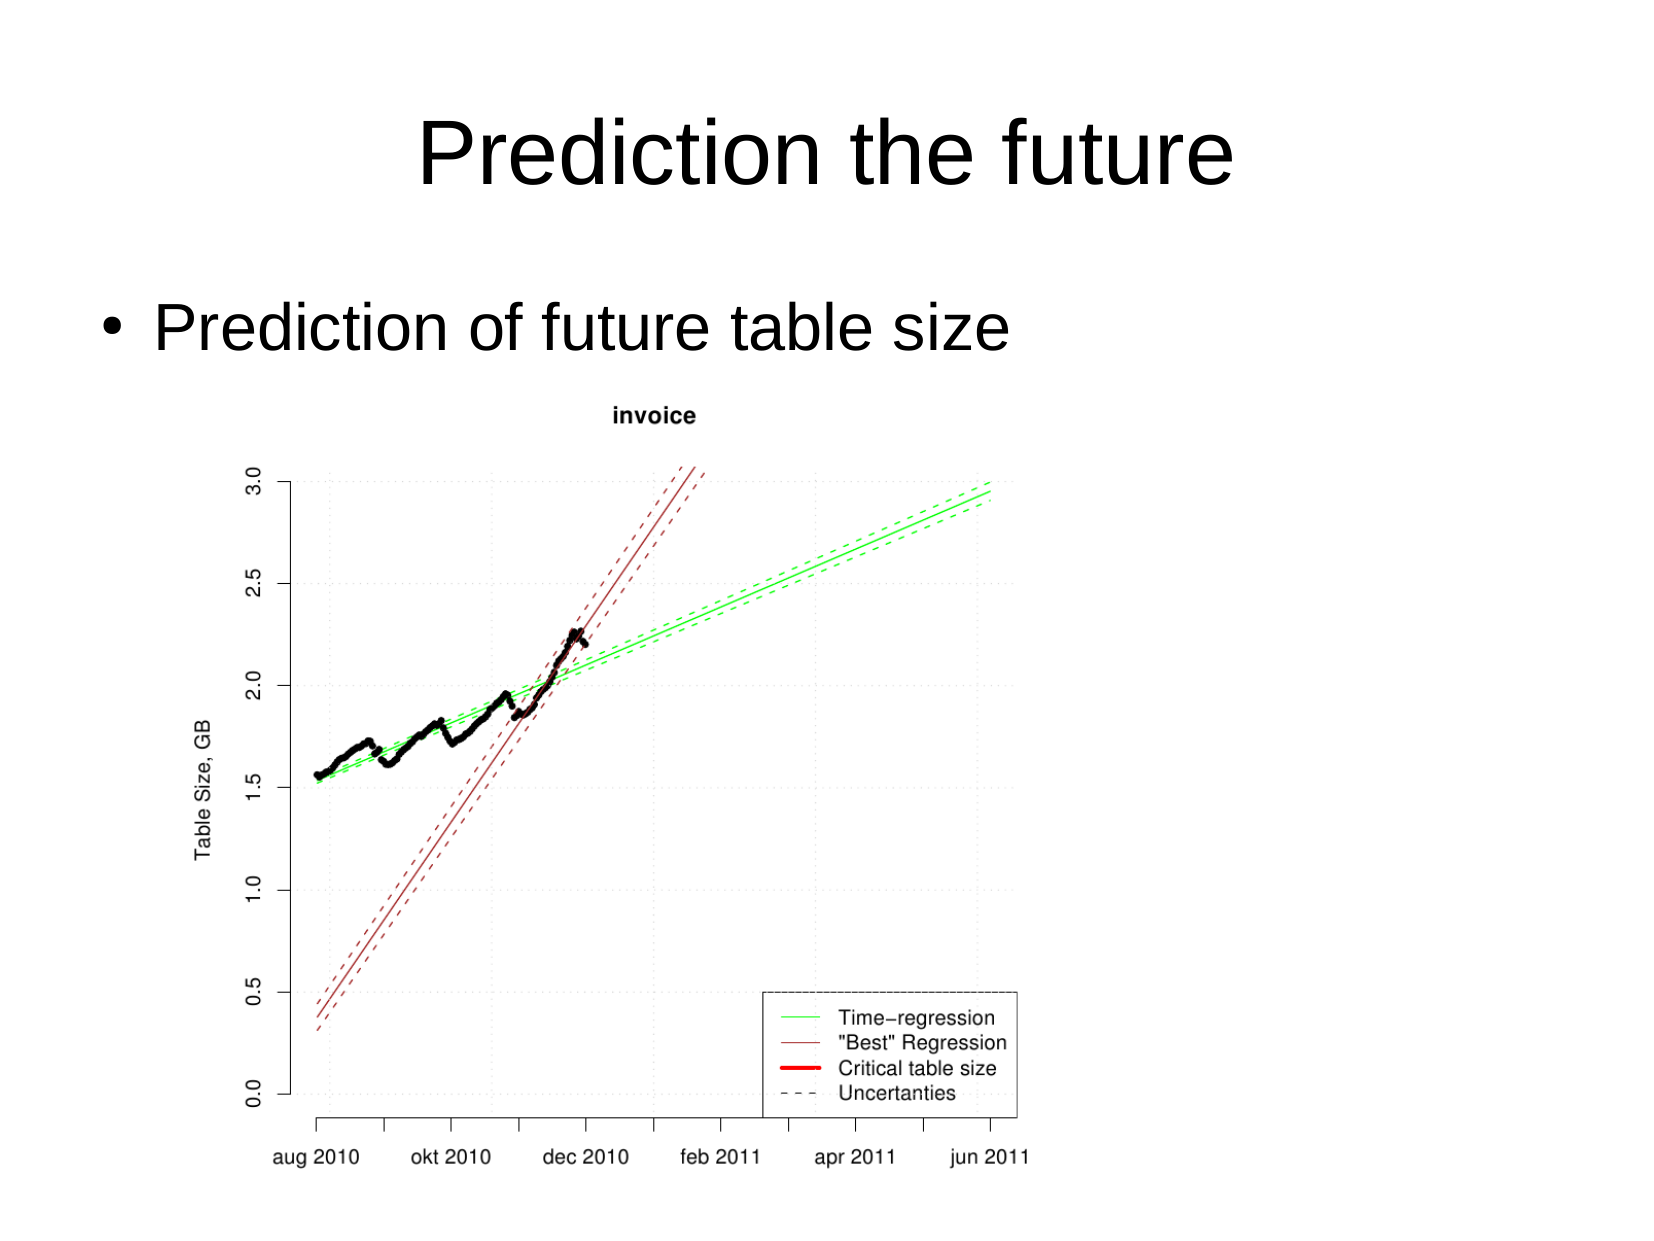

# Prediction the future
Prediction of future table size